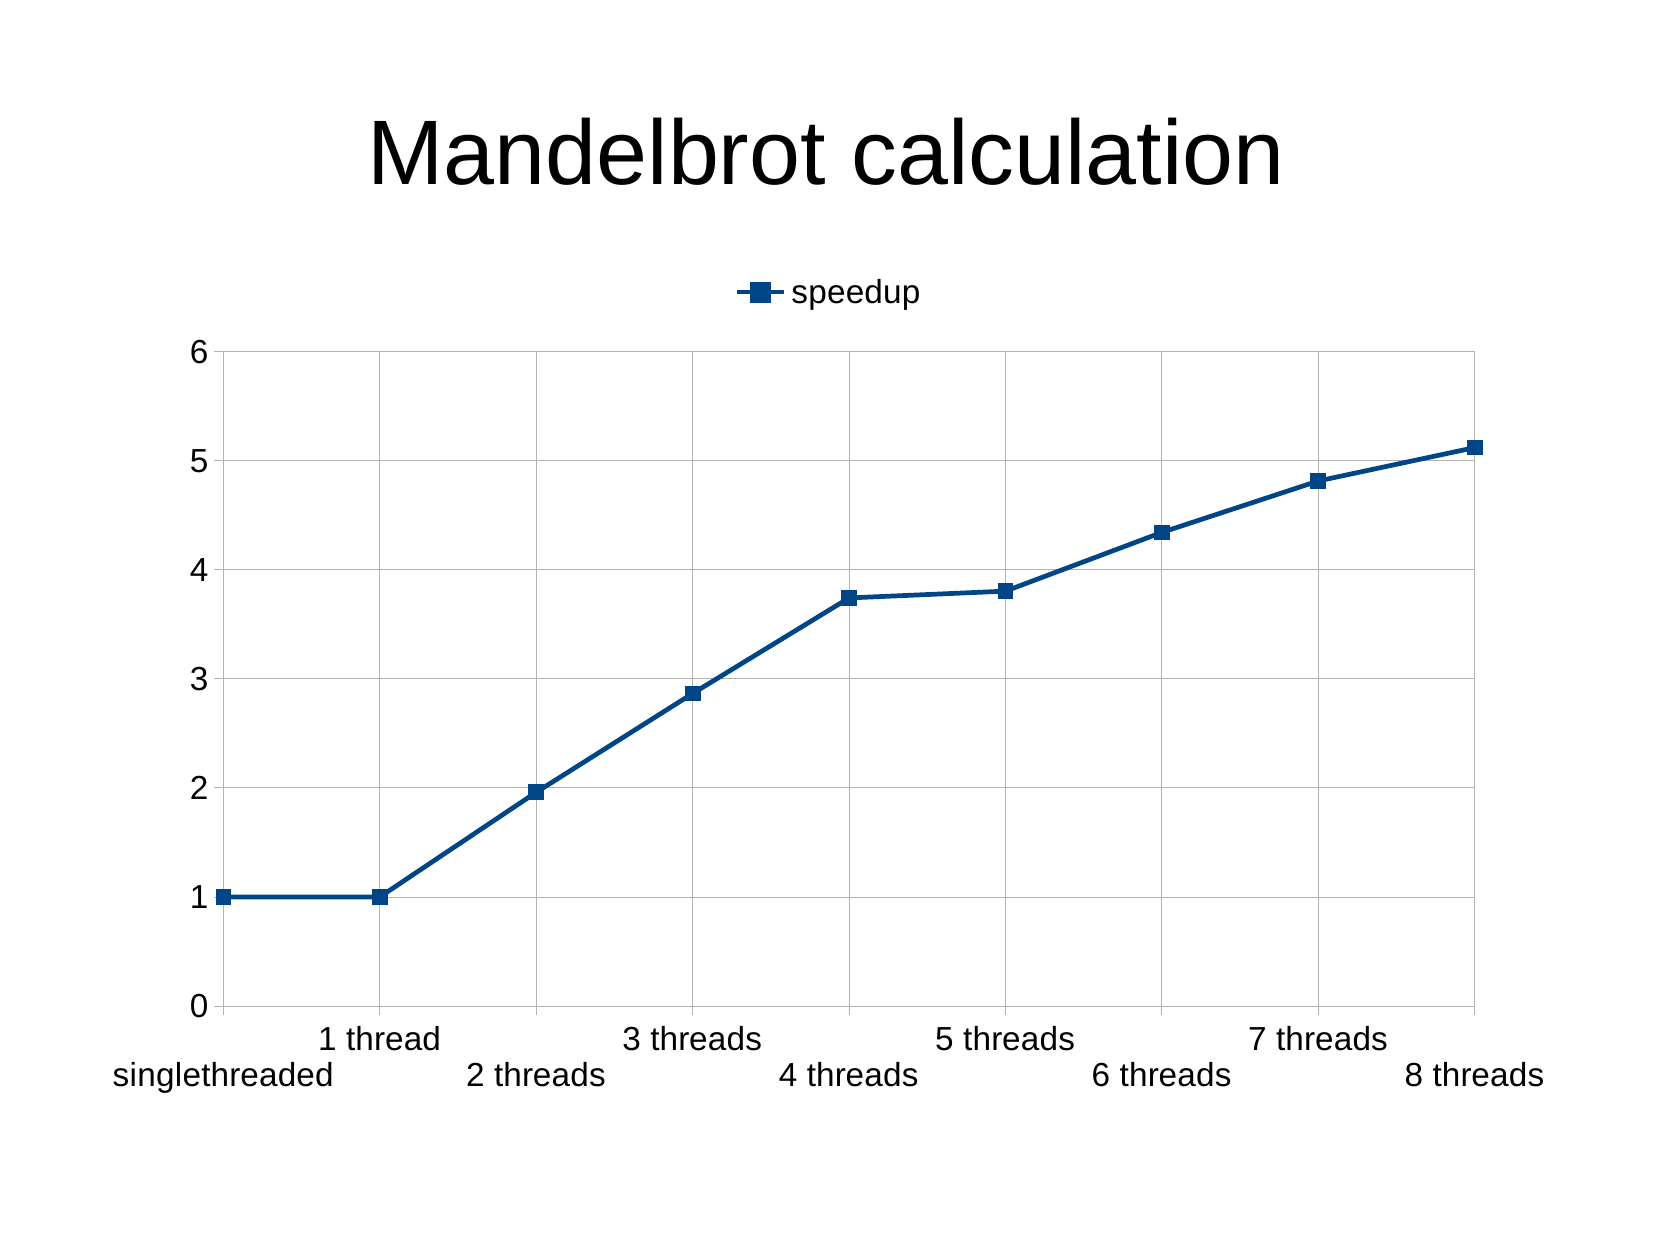

# Mandelbrot calculation
### Chart
| Category | speedup |
|---|---|
| singlethreaded | 1.0 |
| 1 thread | 1.00099003292694 |
| 2 threads | 1.96088472434082 |
| 3 threads | 2.86649464831804 |
| 4 threads | 3.74282505615173 |
| 5 threads | 3.80502346822276 |
| 6 threads | 4.34353429550611 |
| 7 threads | 4.81512200342466 |
| 8 threads | 5.1212224688407 |